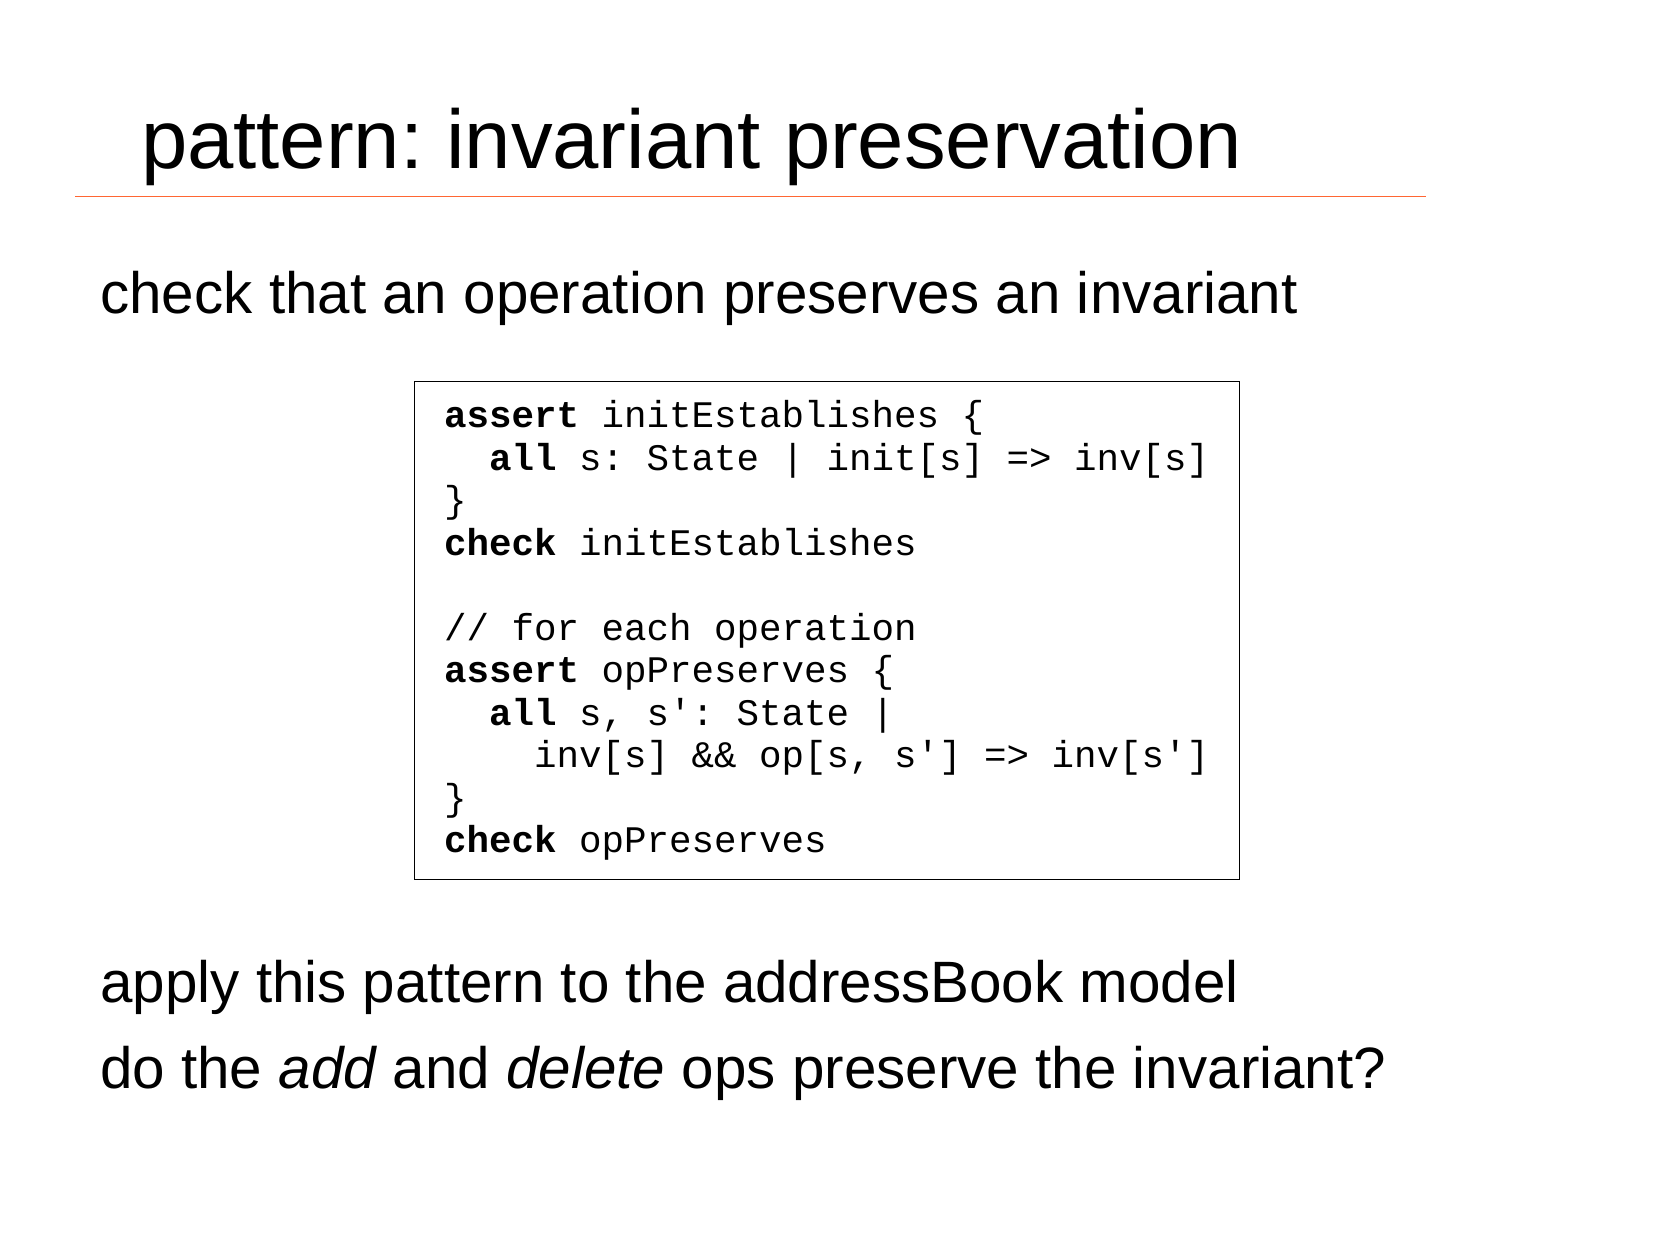

# pattern: invariant preservation
check that an operation preserves an invariant
apply this pattern to the addressBook model
do the add and delete ops preserve the invariant?
assert initEstablishes {
 all s: State | init[s] => inv[s]
}
check initEstablishes
// for each operation
assert opPreserves {
 all s, s': State |
 inv[s] && op[s, s'] => inv[s']
}
check opPreserves